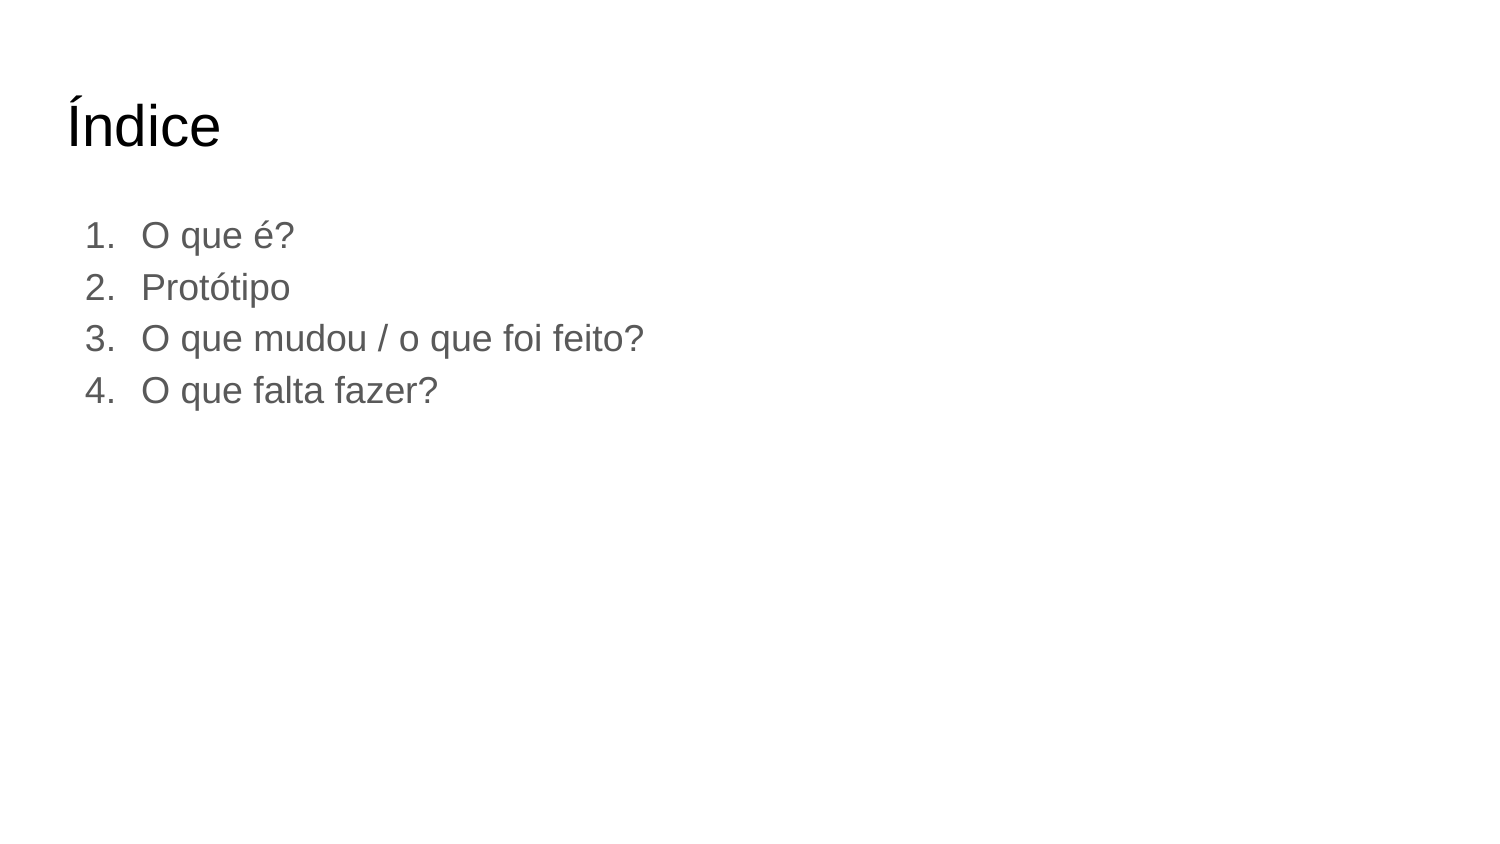

# Índice
O que é?
Protótipo
O que mudou / o que foi feito?
O que falta fazer?